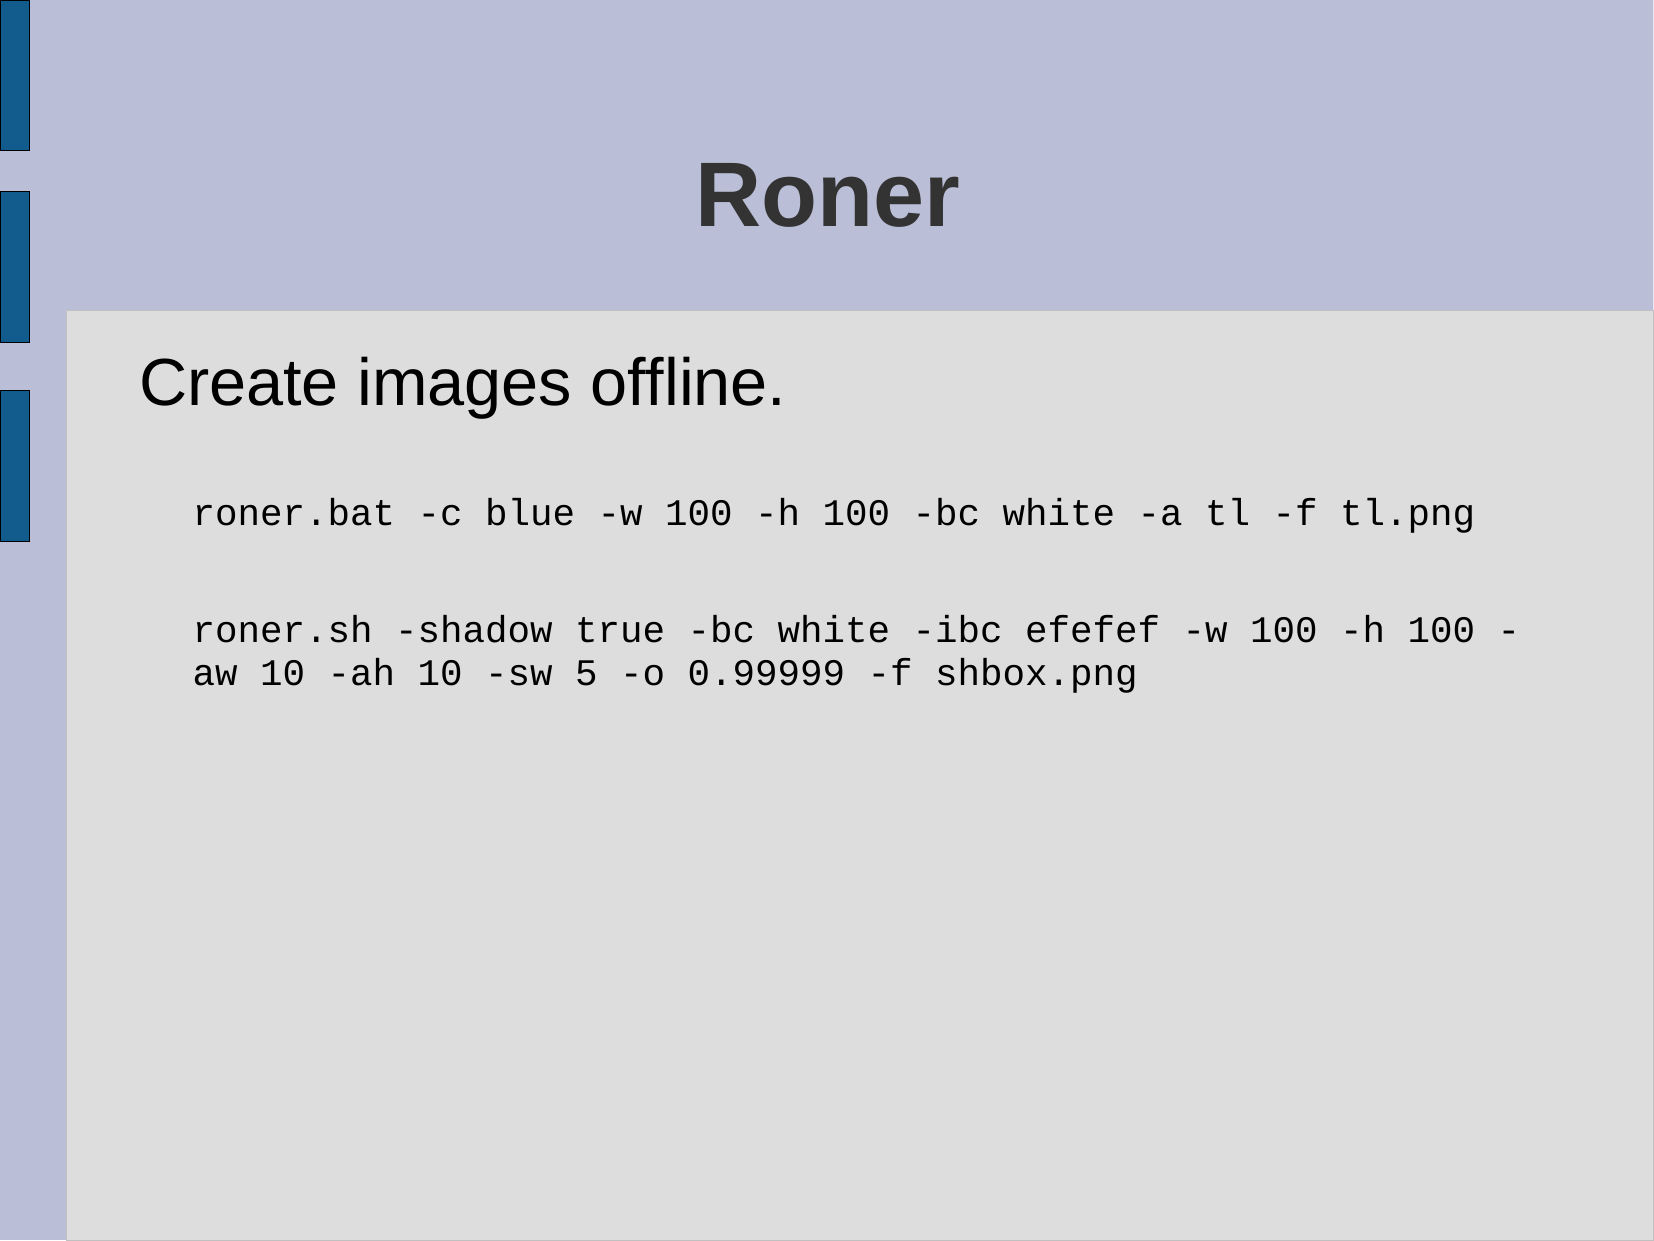

# Roner
Create images offline.
roner.bat -c blue -w 100 -h 100 -bc white -a tl -f tl.png
roner.sh -shadow true -bc white -ibc efefef -w 100 -h 100 -aw 10 -ah 10 -sw 5 -o 0.99999 -f shbox.png